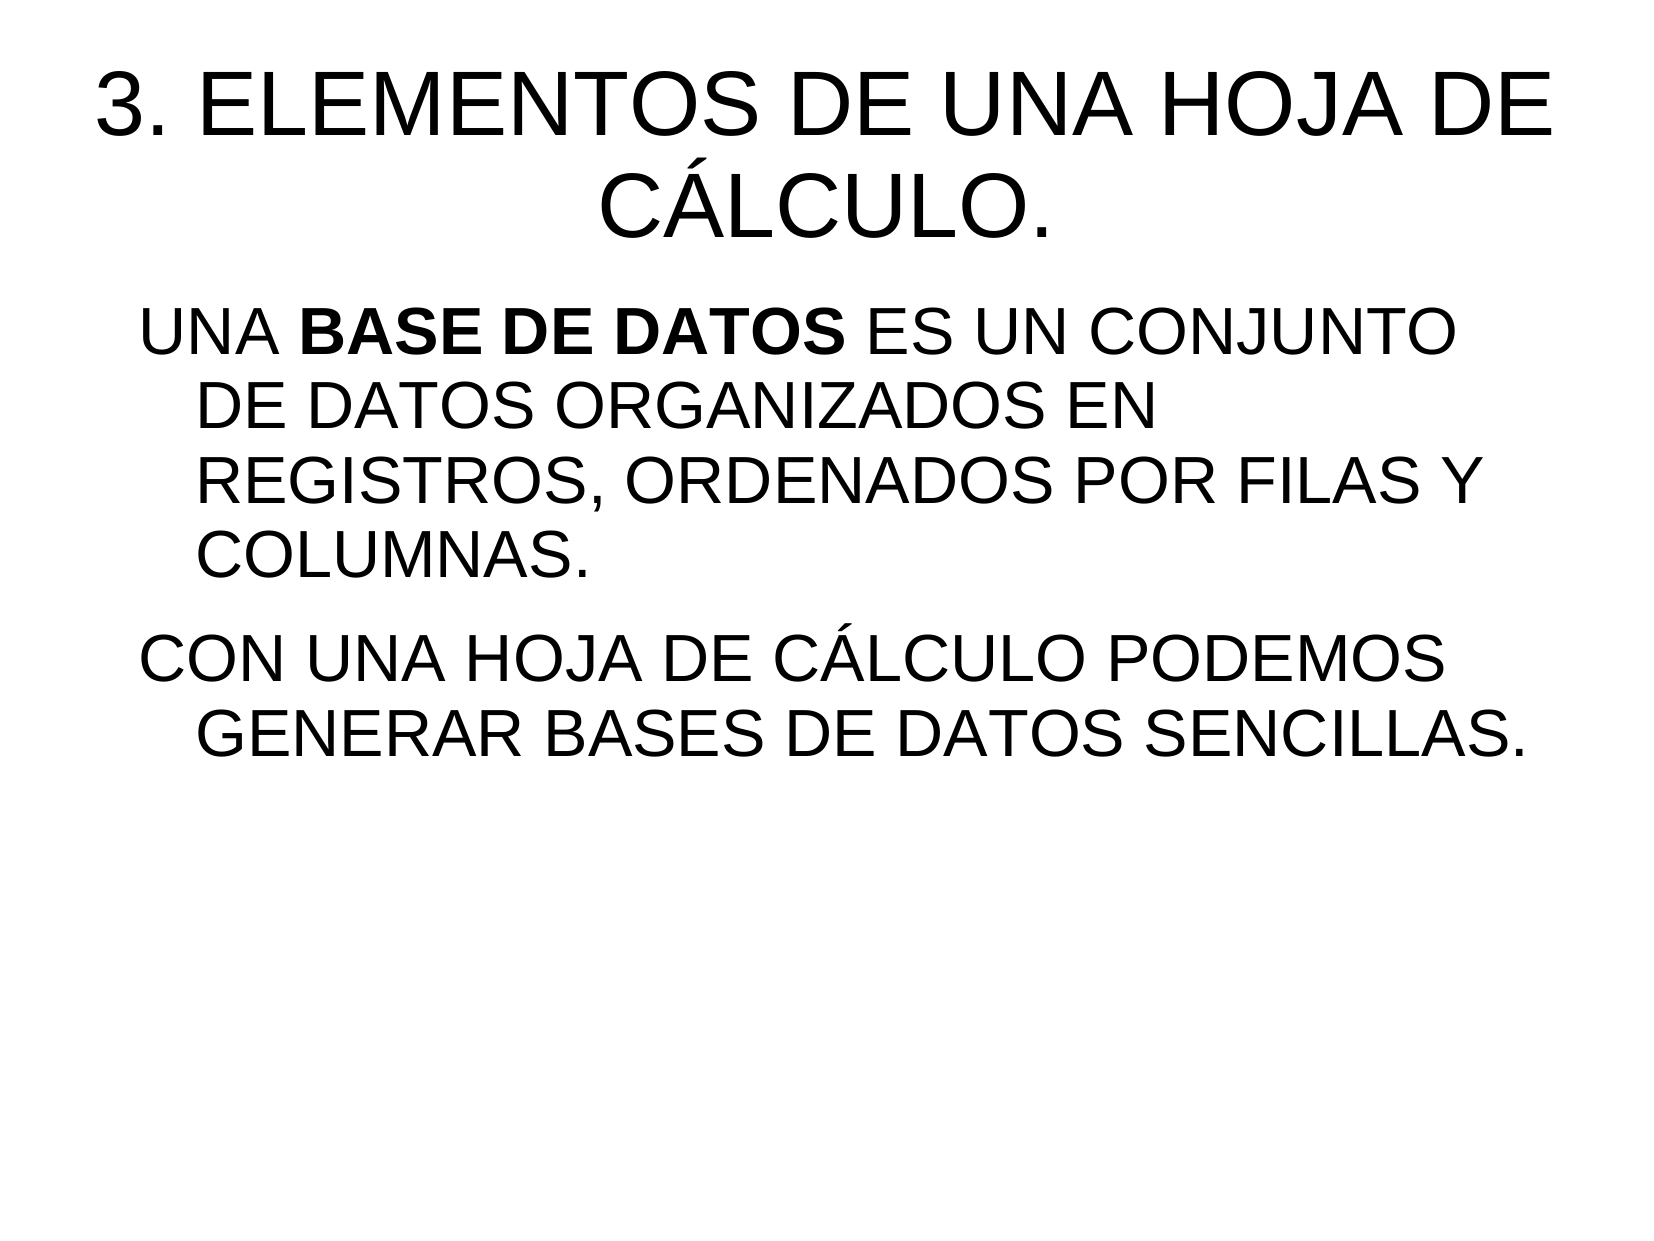

# 3. ELEMENTOS DE UNA HOJA DE CÁLCULO.
UNA BASE DE DATOS ES UN CONJUNTO DE DATOS ORGANIZADOS EN REGISTROS, ORDENADOS POR FILAS Y COLUMNAS.
CON UNA HOJA DE CÁLCULO PODEMOS GENERAR BASES DE DATOS SENCILLAS.